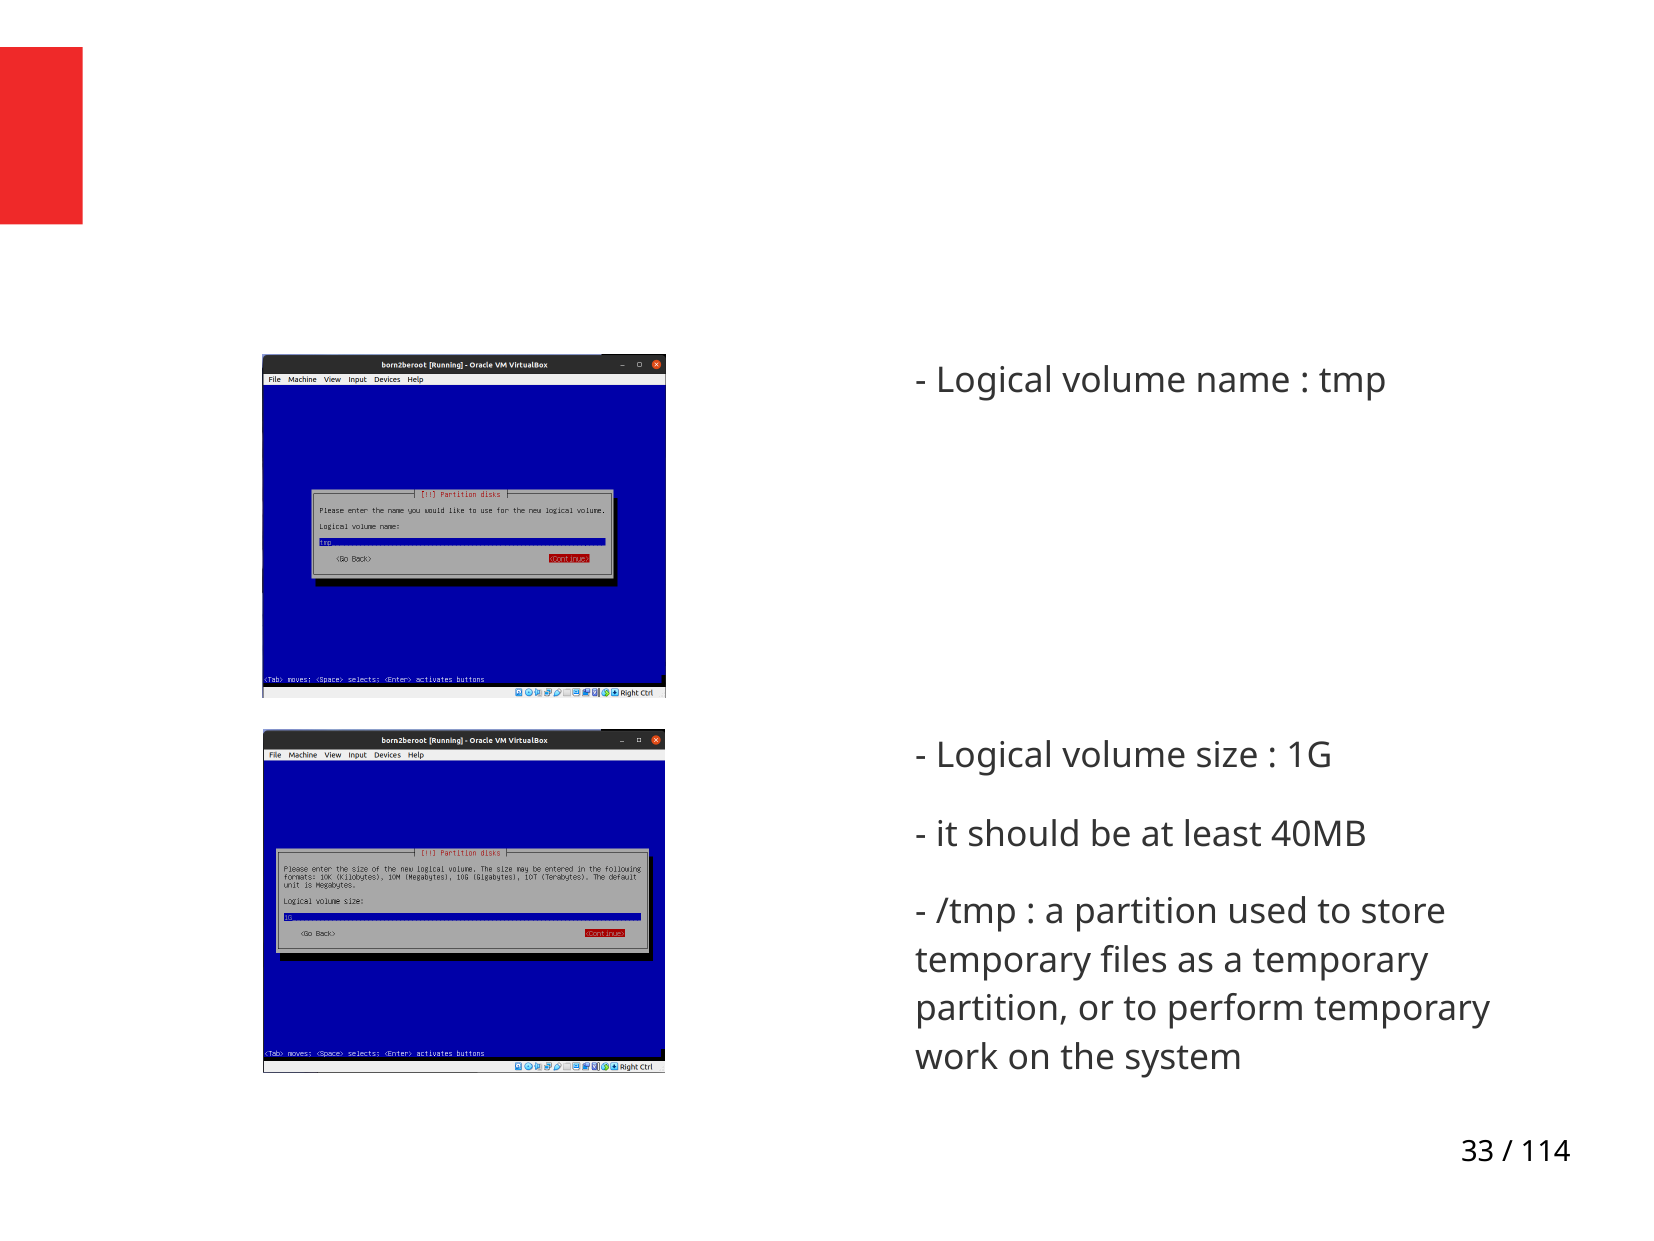

# - Logical volume name : tmp
- Logical volume size : 1G
- it should be at least 40MB
- /tmp : a partition used to store temporary files as a temporary partition, or to perform temporary work on the system
33